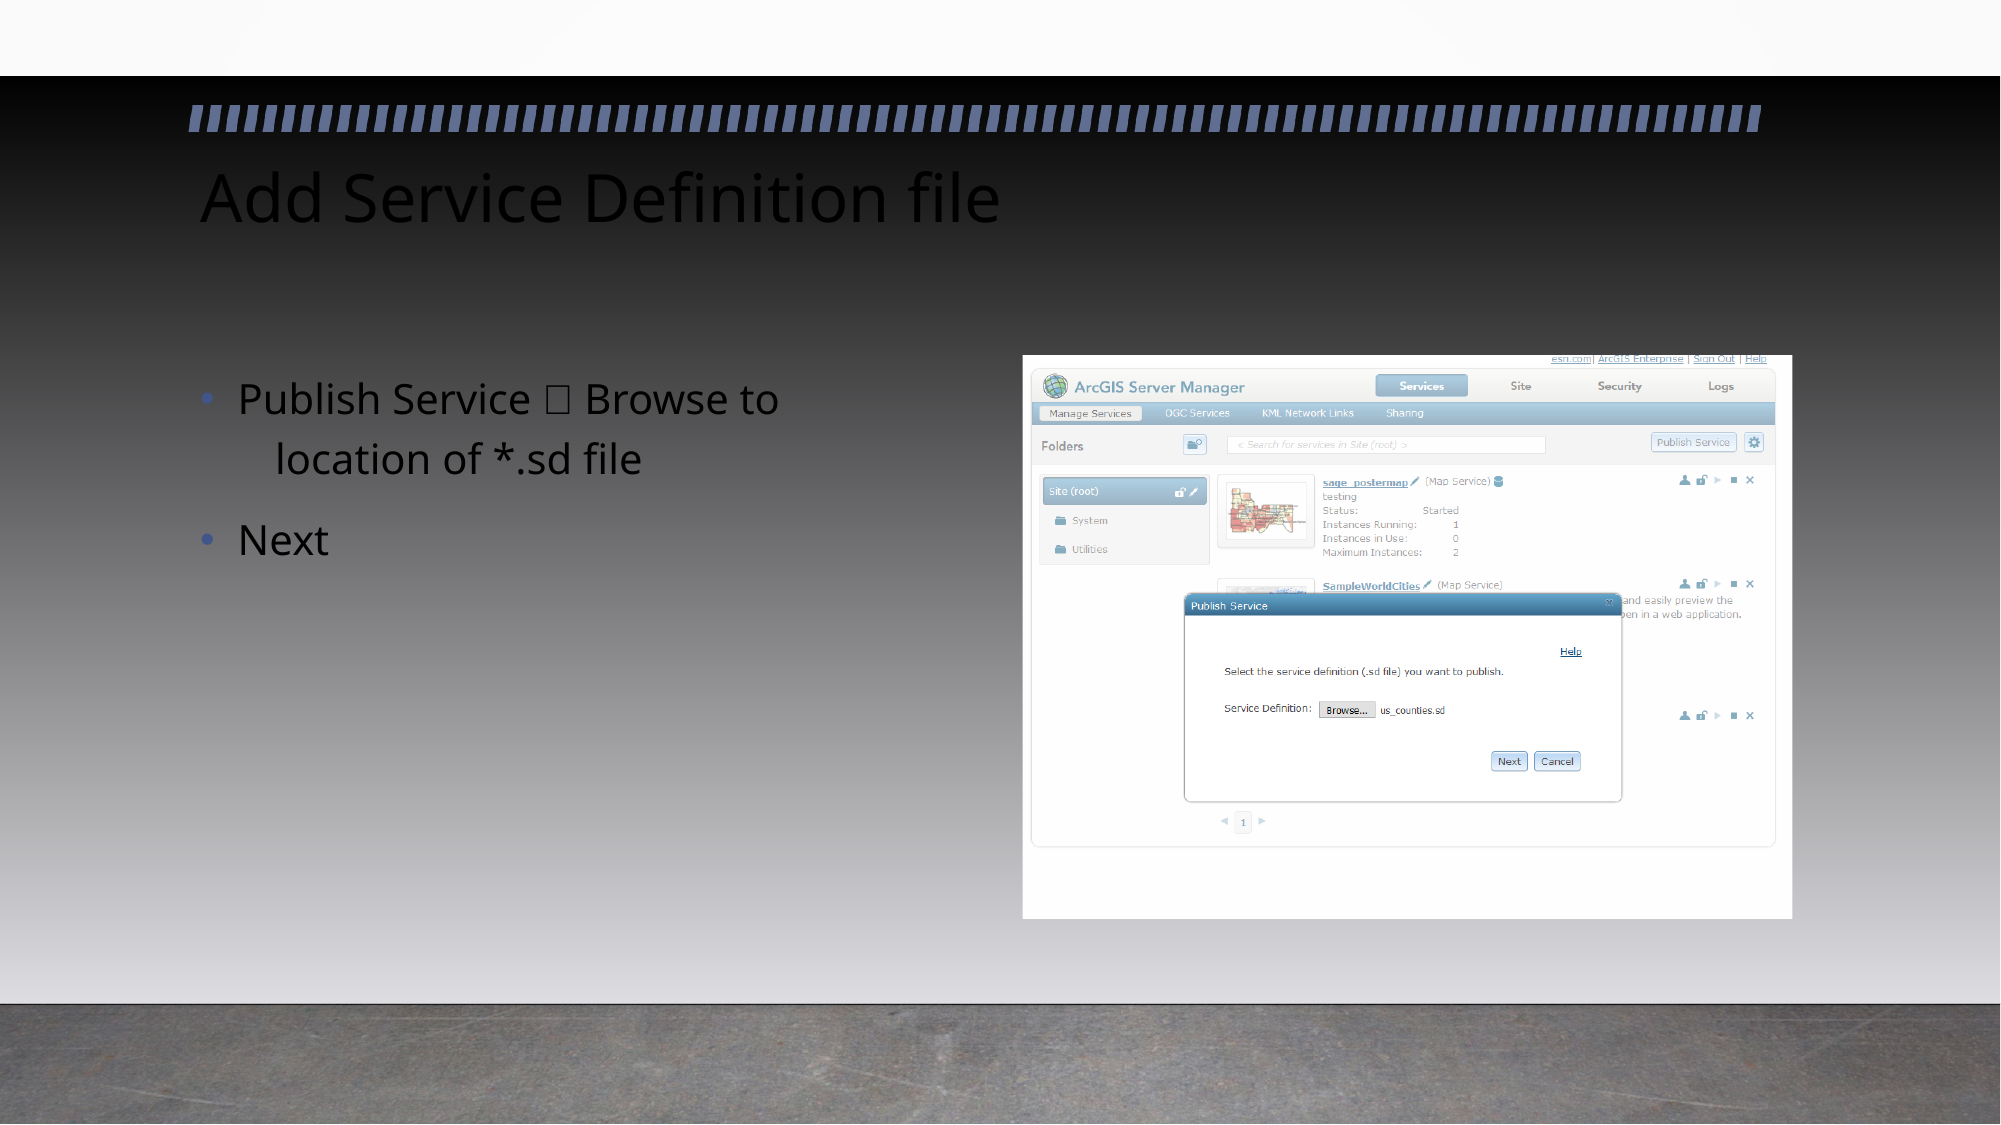

# Add Service Definition file
Publish Service  Browse to location of *.sd file
Next